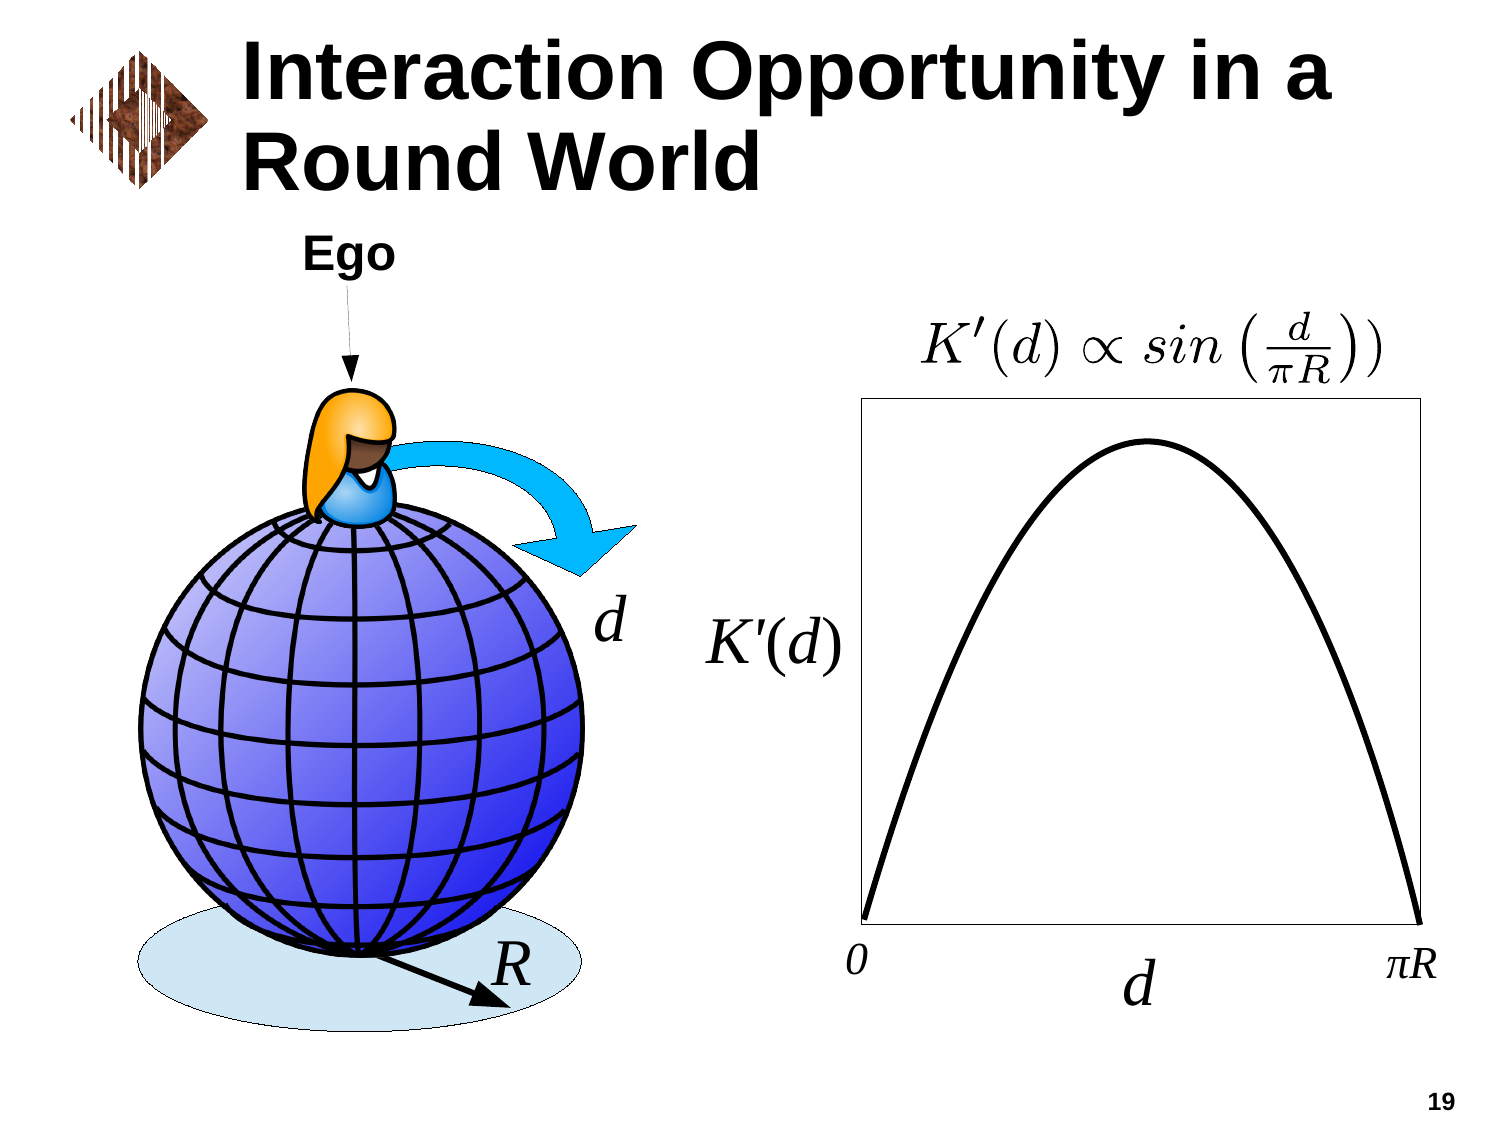

# Interaction Opportunity in a Round World
Ego
d
K'(d)
d
R
0
πR
d